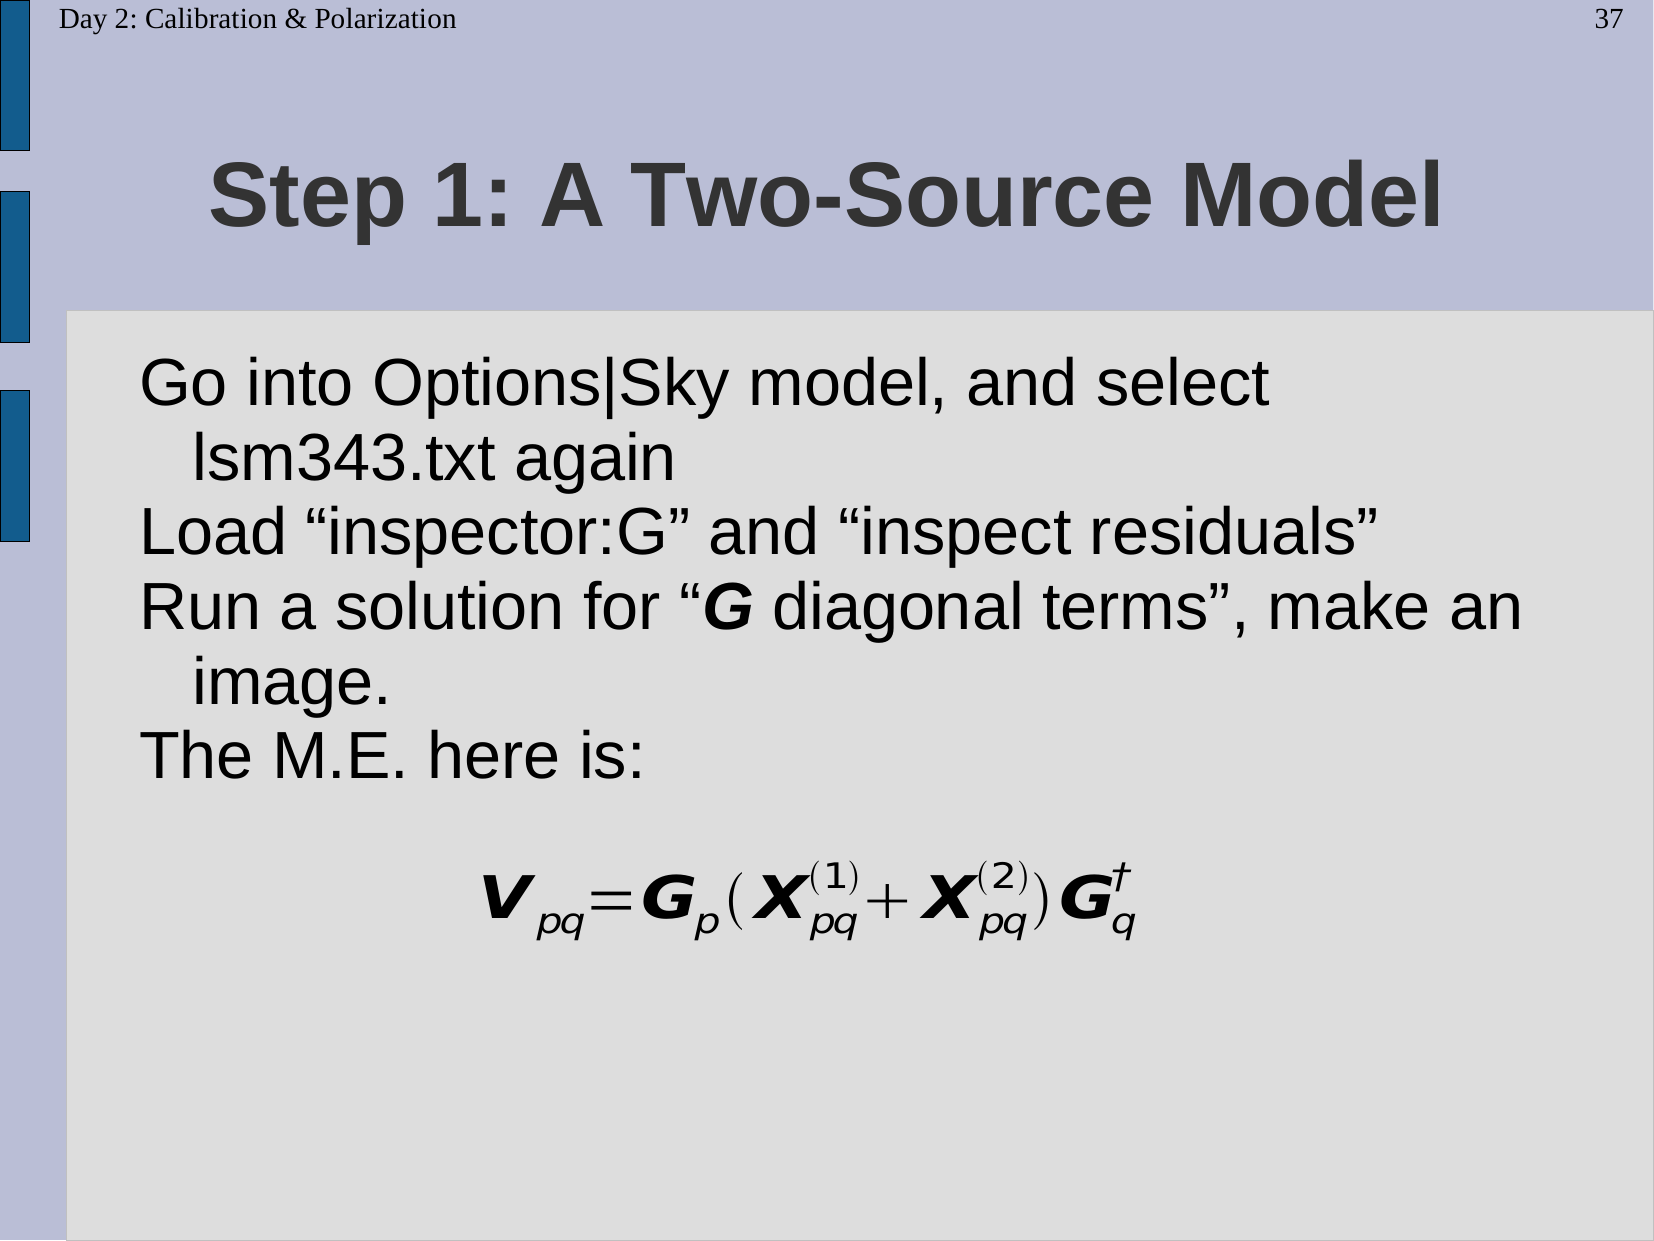

Day 2: Calibration & Polarization
37
# Step 1: A Two-Source Model
Go into Options|Sky model, and select lsm343.txt again
Load “inspector:G” and “inspect residuals”
Run a solution for “G diagonal terms”, make an image.
The M.E. here is: